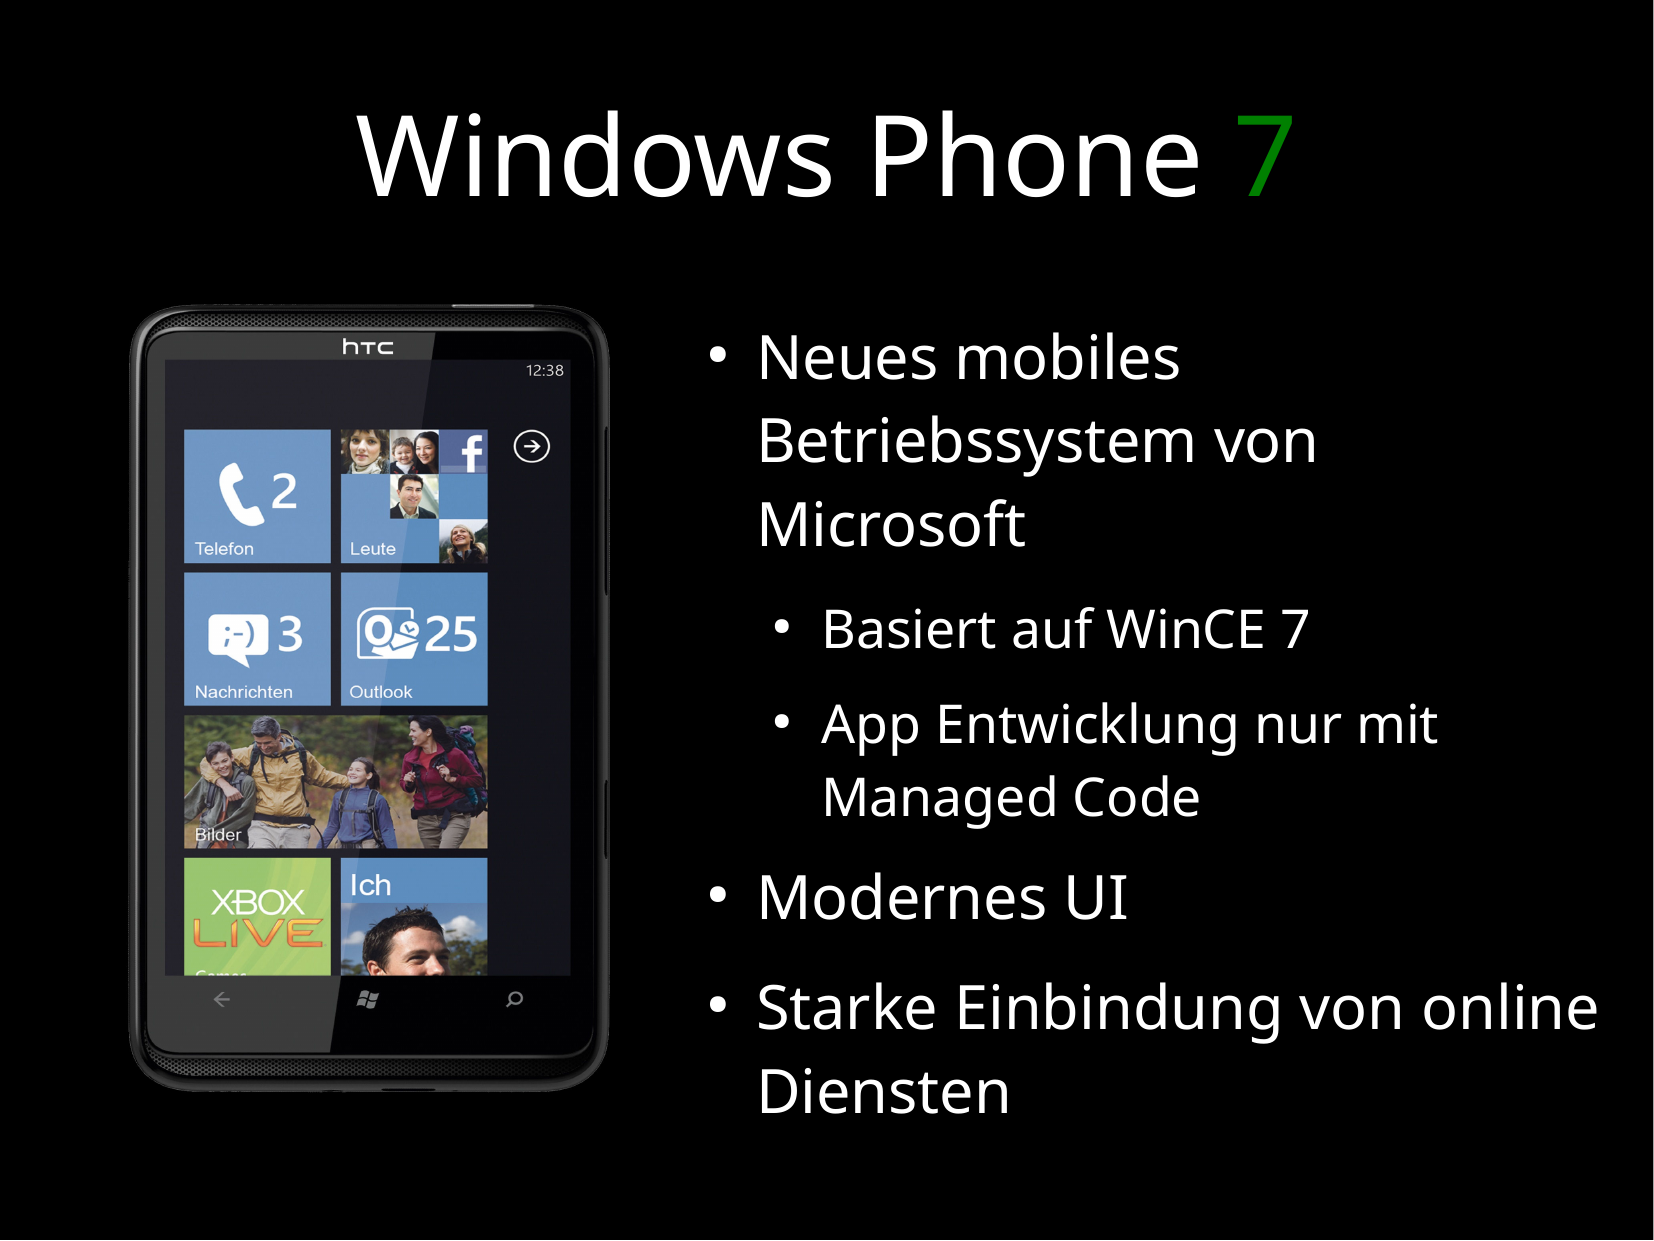

# Windows Phone 7
Neues mobiles Betriebssystem von Microsoft
Basiert auf WinCE 7
App Entwicklung nur mit Managed Code
Modernes UI
Starke Einbindung von online Diensten